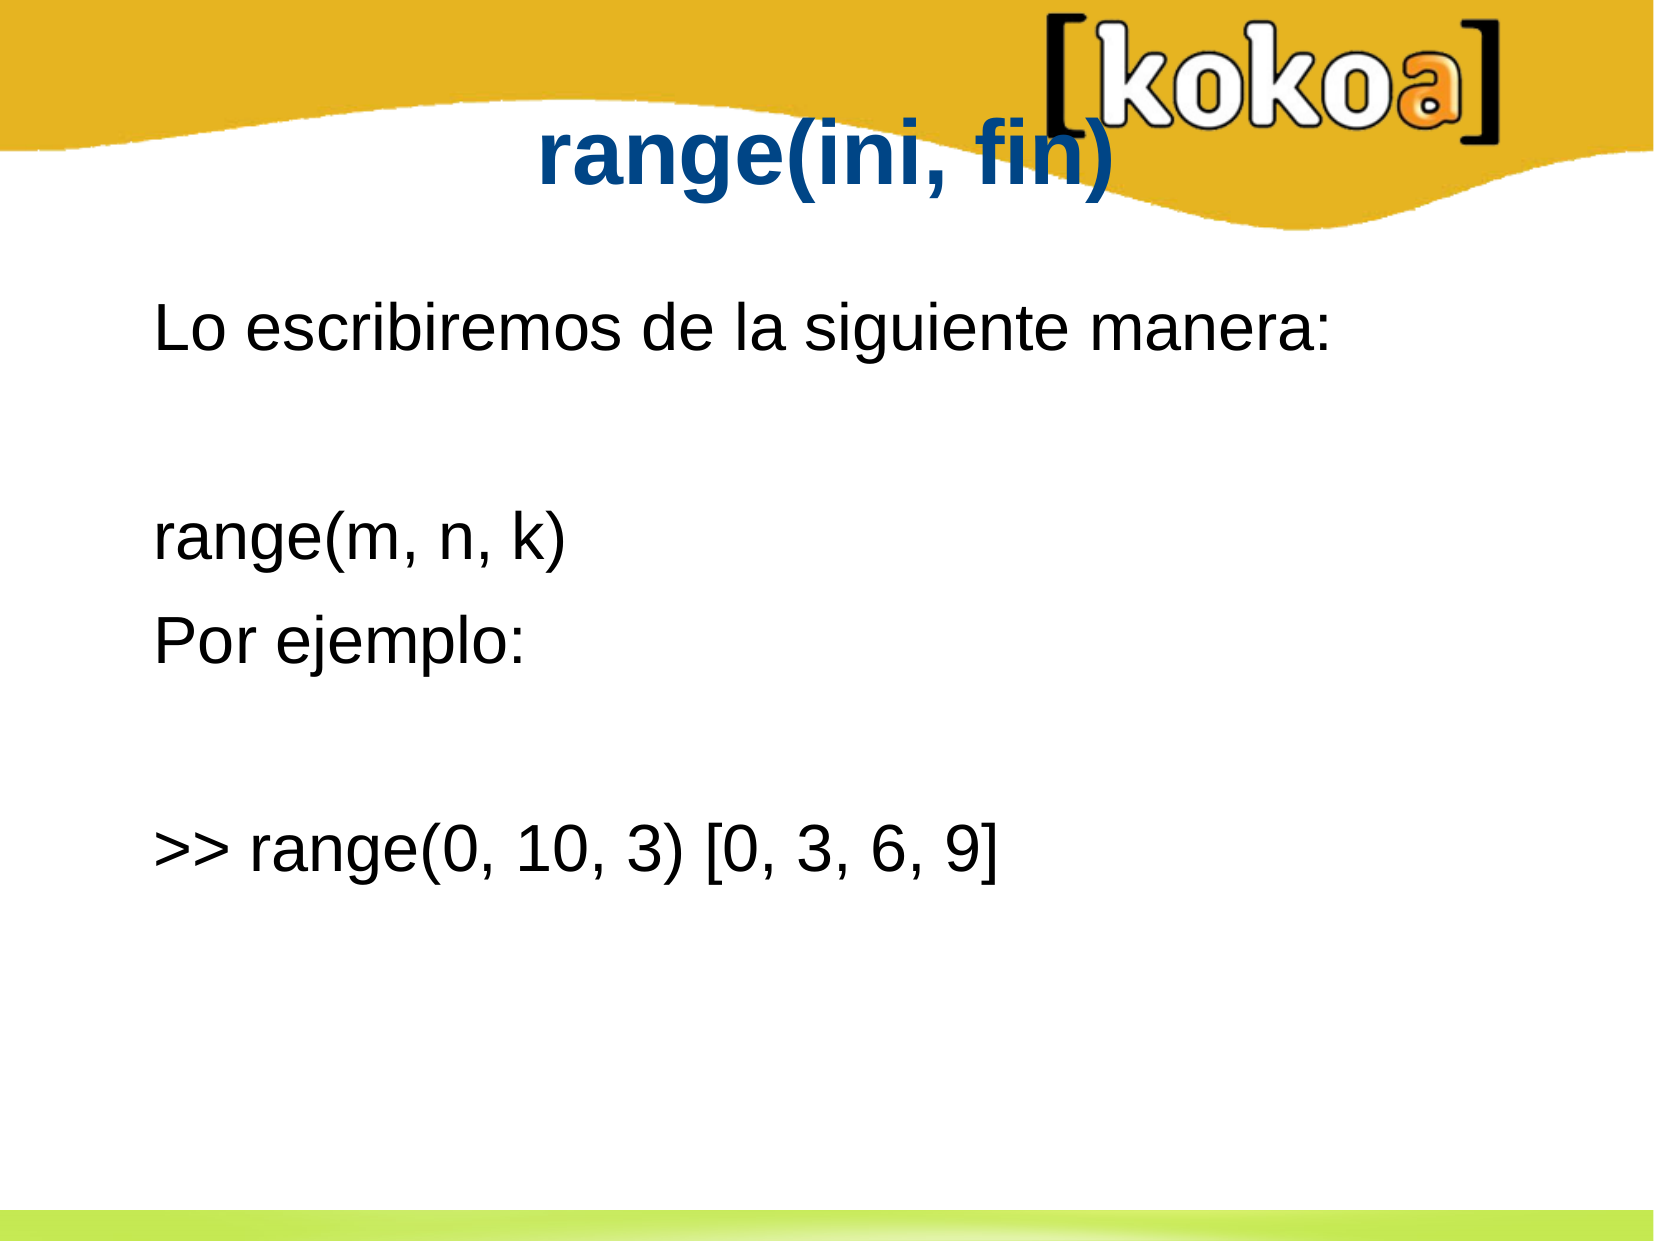

# range(ini, fin)
Lo escribiremos de la siguiente manera:
range(m, n, k)
Por ejemplo:
>> range(0, 10, 3) [0, 3, 6, 9]